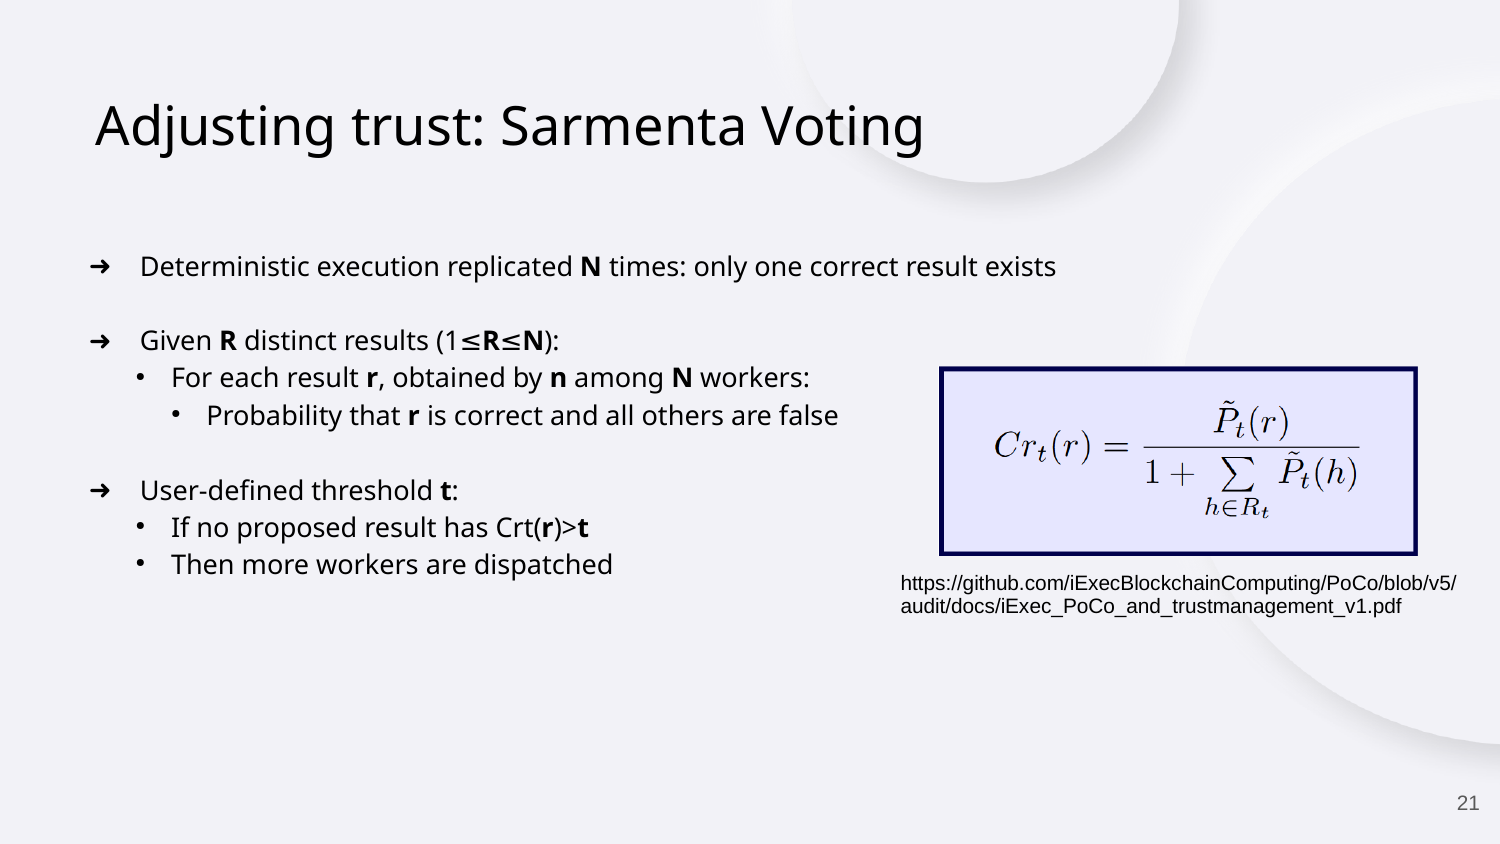

Adjusting trust: Sarmenta Voting
Deterministic execution replicated N times: only one correct result exists
Given R distinct results (1≤R≤N):
For each result r, obtained by n among N workers:
Probability that r is correct and all others are false
User-defined threshold t:
If no proposed result has Crt(r)>t
Then more workers are dispatched
https://github.com/iExecBlockchainComputing/PoCo/blob/v5/audit/docs/iExec_PoCo_and_trustmanagement_v1.pdf